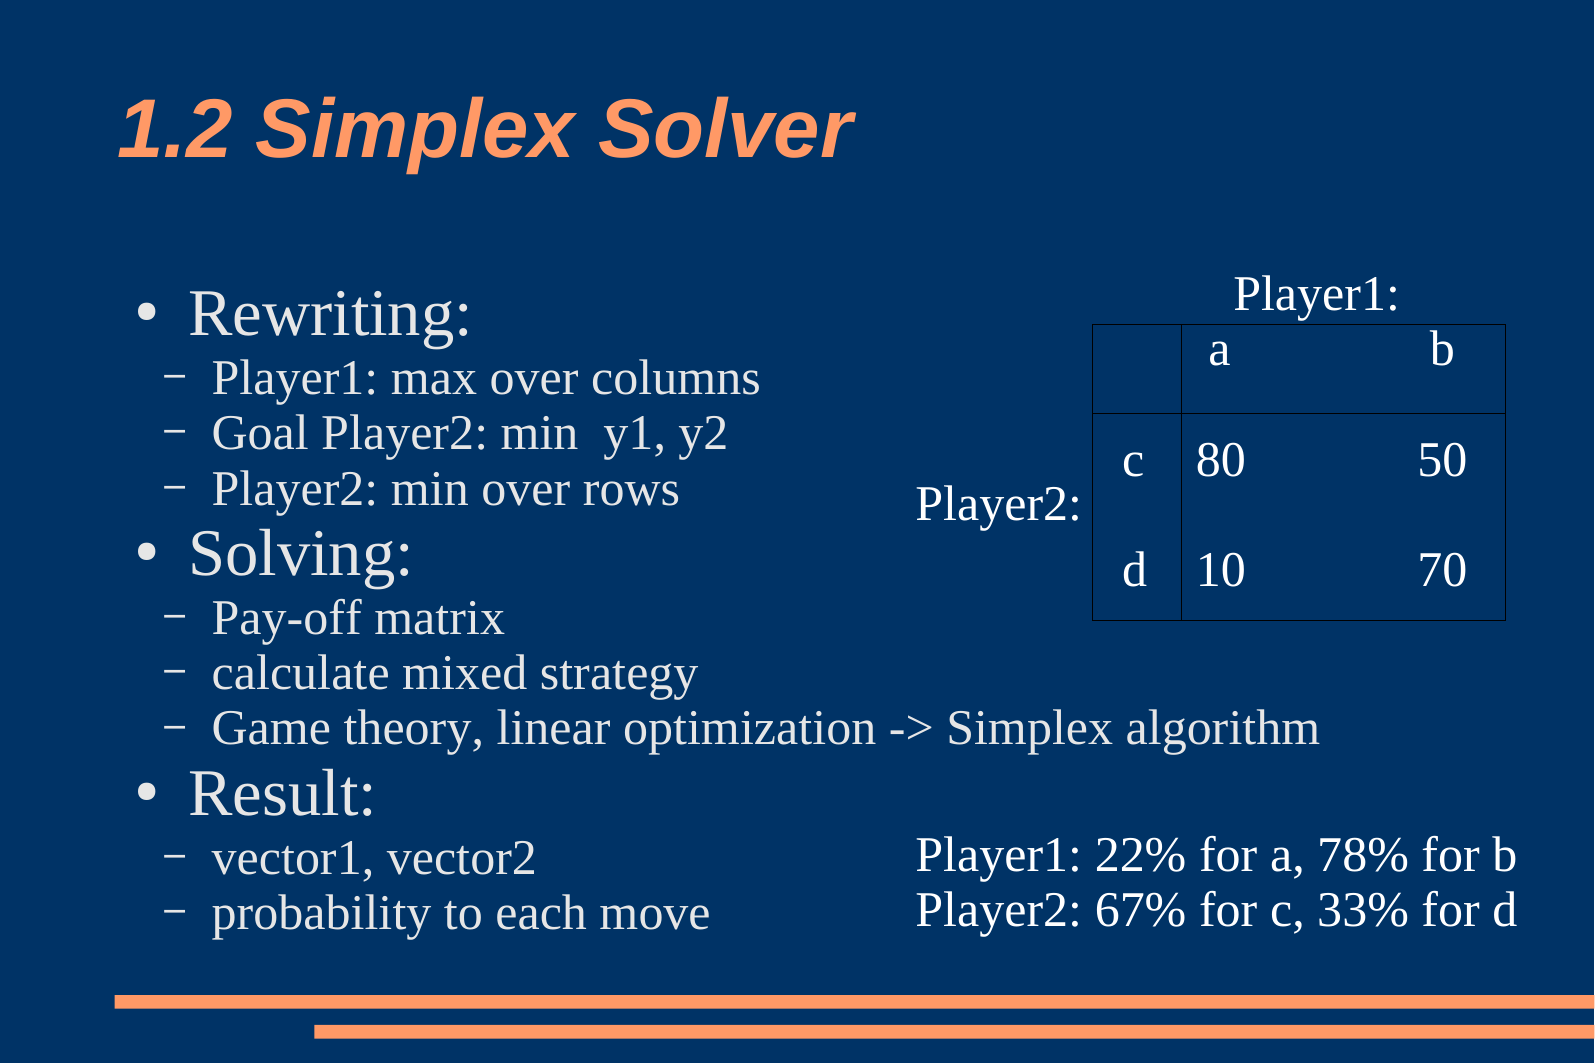

# 1.2 Simplex Solver
	 Player1:
	 a			 b
c	80			50
d	10			70
Rewriting:
Player1: max over columns
Goal Player2: min y1, y2
Player2: min over rows
Solving:
Pay-off matrix
calculate mixed strategy
Game theory, linear optimization -> Simplex algorithm
Result:
vector1, vector2
probability to each move
Player2:
Player1: 22% for a, 78% for b
Player2: 67% for c, 33% for d